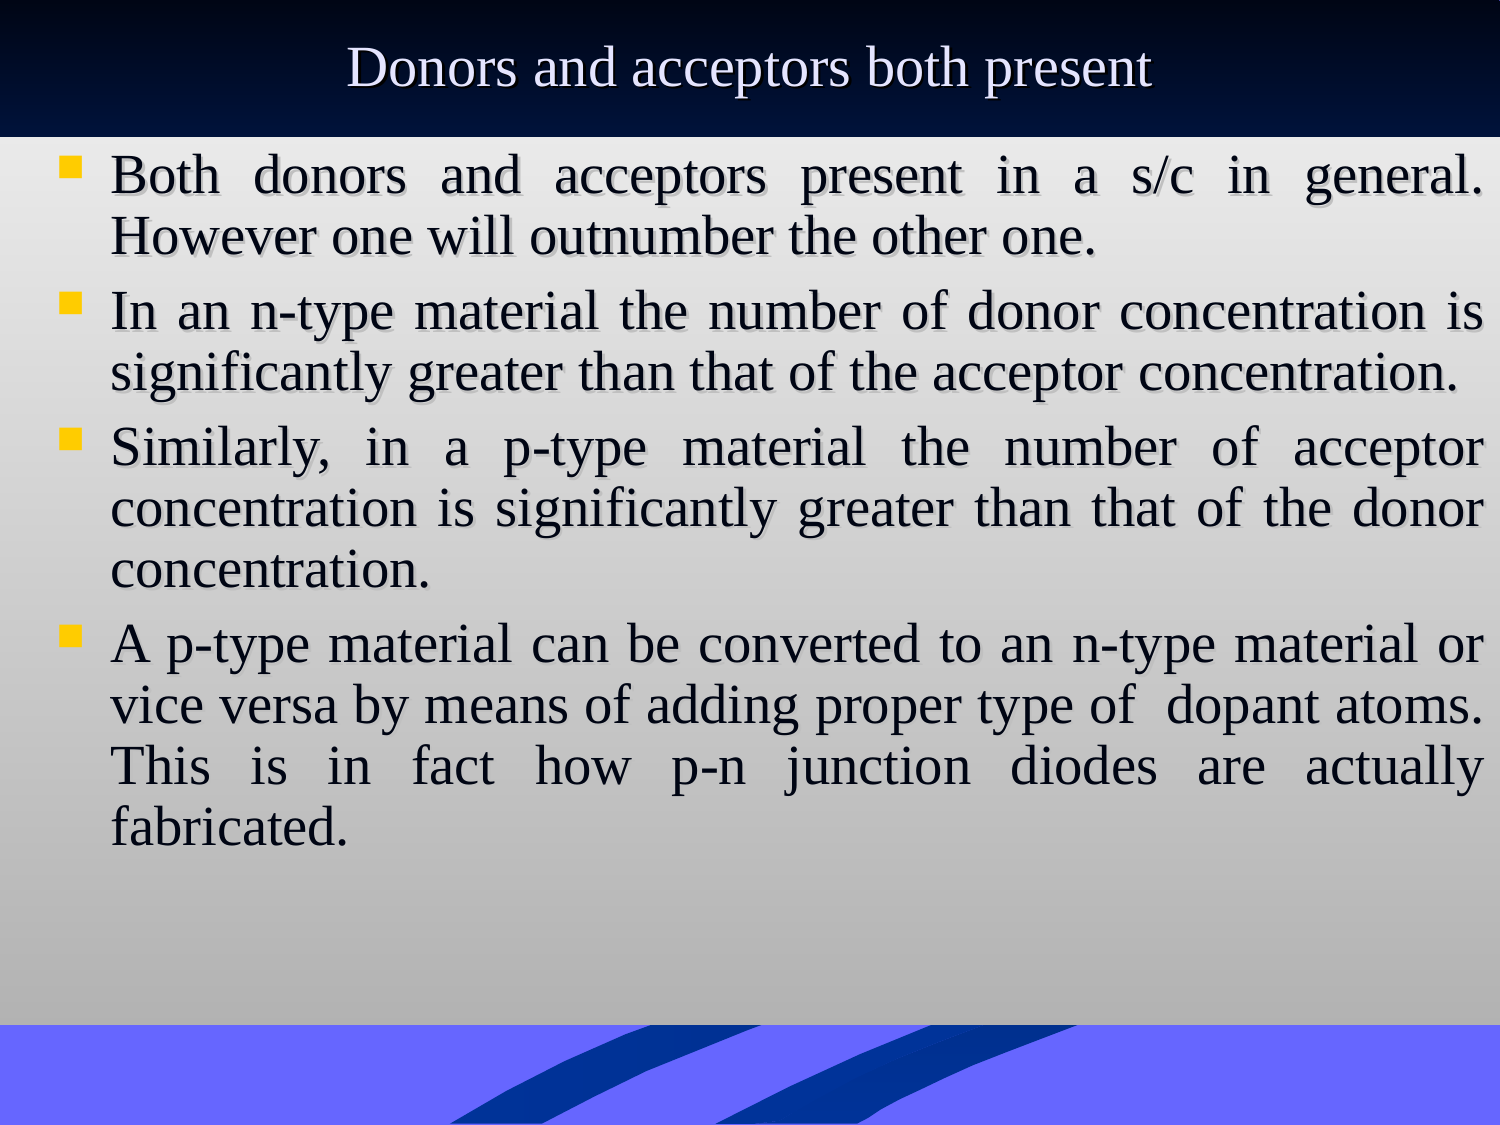

# Donors and acceptors both present
Both donors and acceptors present in a s/c in general. However one will outnumber the other one.
In an n-type material the number of donor concentration is significantly greater than that of the acceptor concentration.
Similarly, in a p-type material the number of acceptor concentration is significantly greater than that of the donor concentration.
A p-type material can be converted to an n-type material or vice versa by means of adding proper type of dopant atoms. This is in fact how p-n junction diodes are actually fabricated.